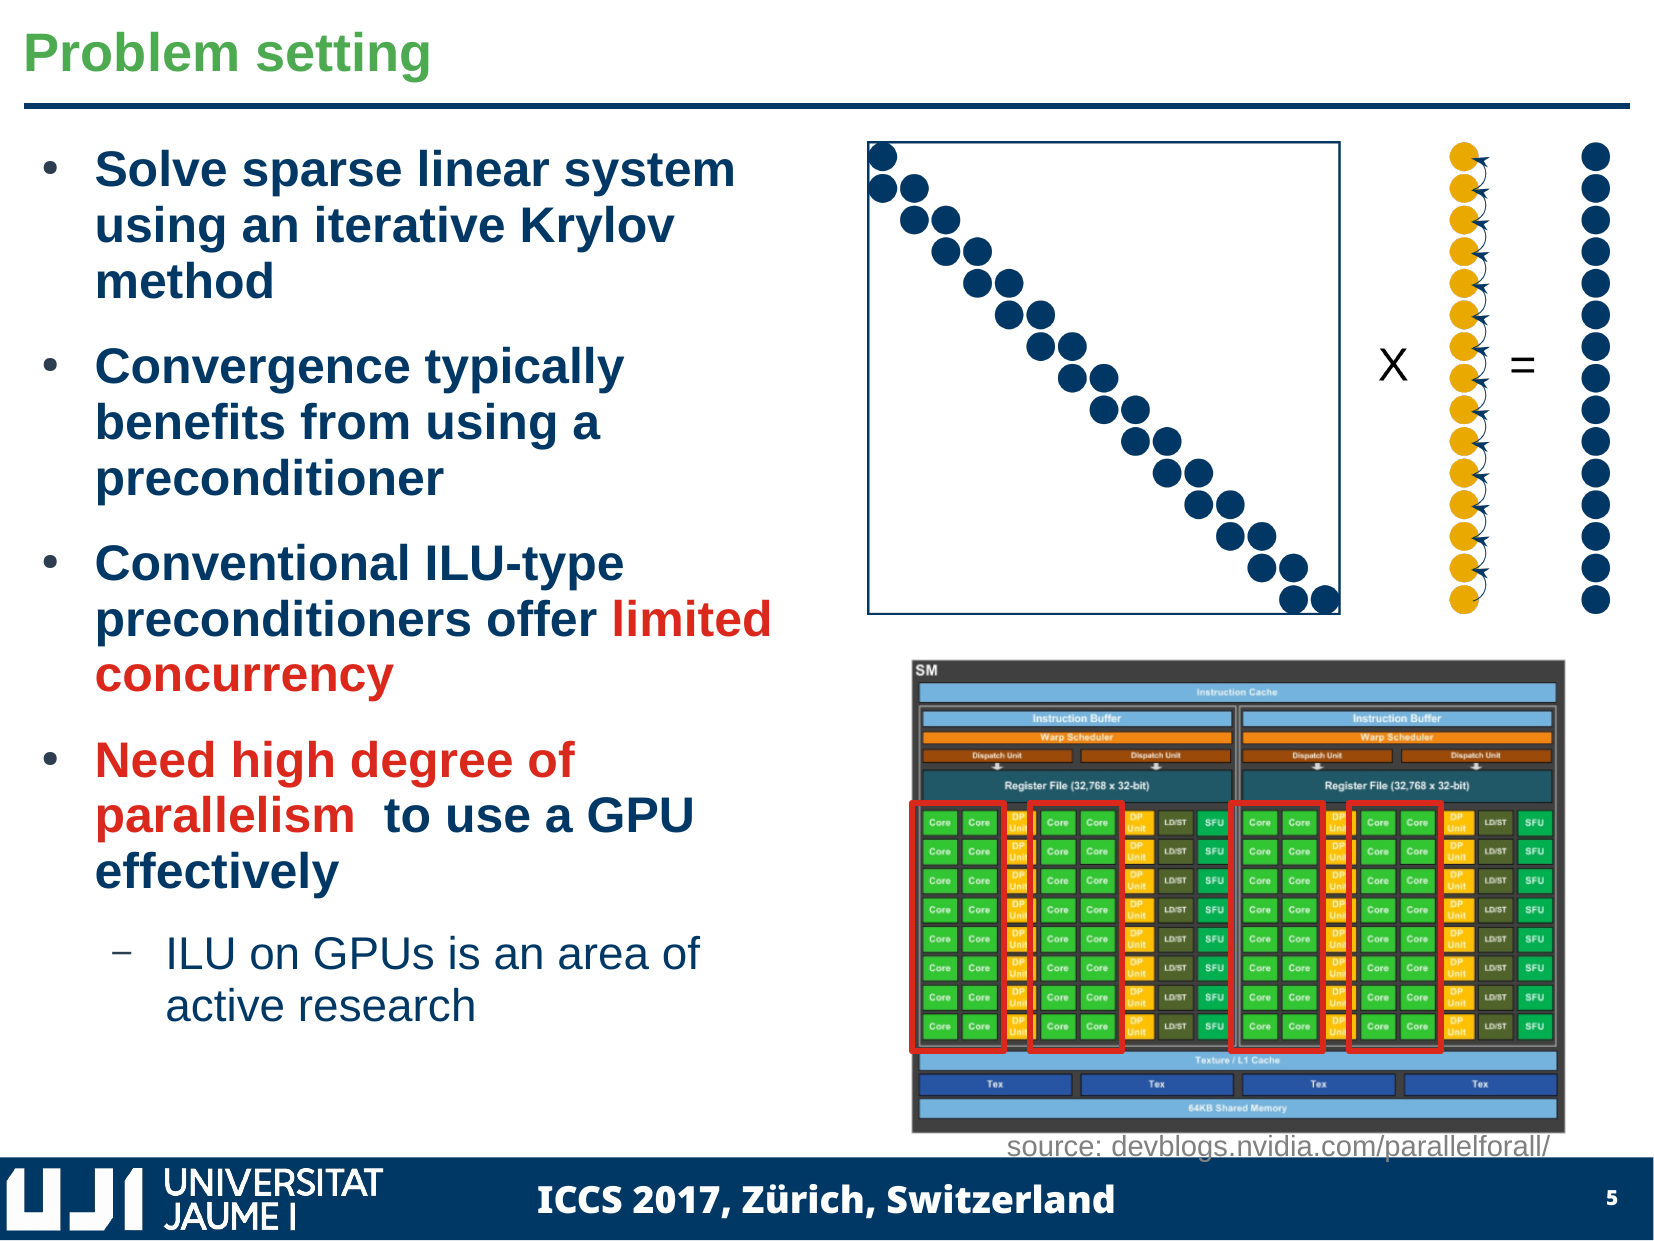

# Problem setting
Solve sparse linear system using an iterative Krylov method
Convergence typically benefits from using a preconditioner
Conventional ILU-type preconditioners offer limited concurrency
Need high degree of parallelism to use a GPU effectively
ILU on GPUs is an area of active research
source: devblogs.nvidia.com/parallelforall/
ICCS 2017, Zürich, Switzerland
5